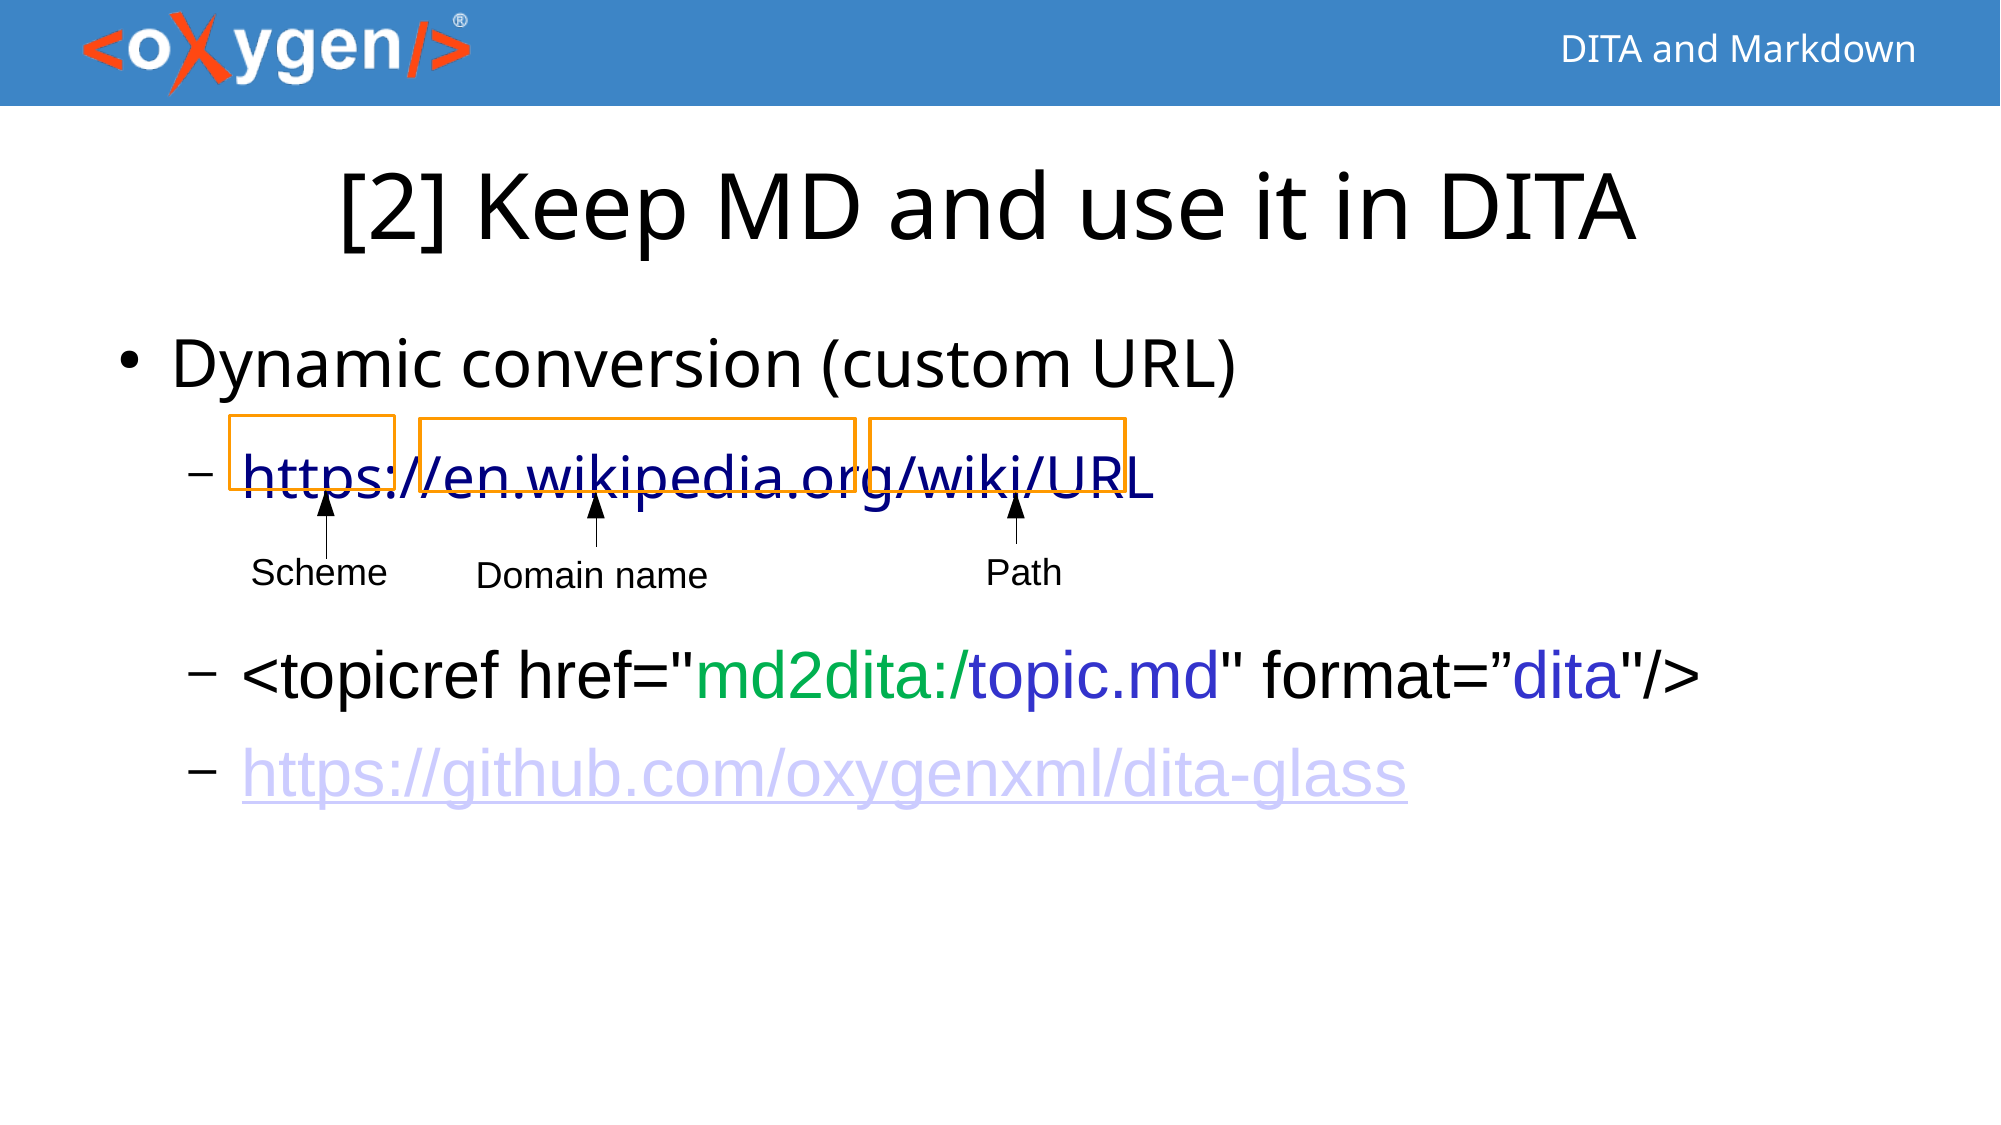

# [2] Keep MD and use it in DITA
Dynamic conversion (custom URL)
https://en.wikipedia.org/wiki/URL
<topicref href="md2dita:/topic.md" format=”dita"/>
https://github.com/oxygenxml/dita-glass
Scheme
Path
Domain name